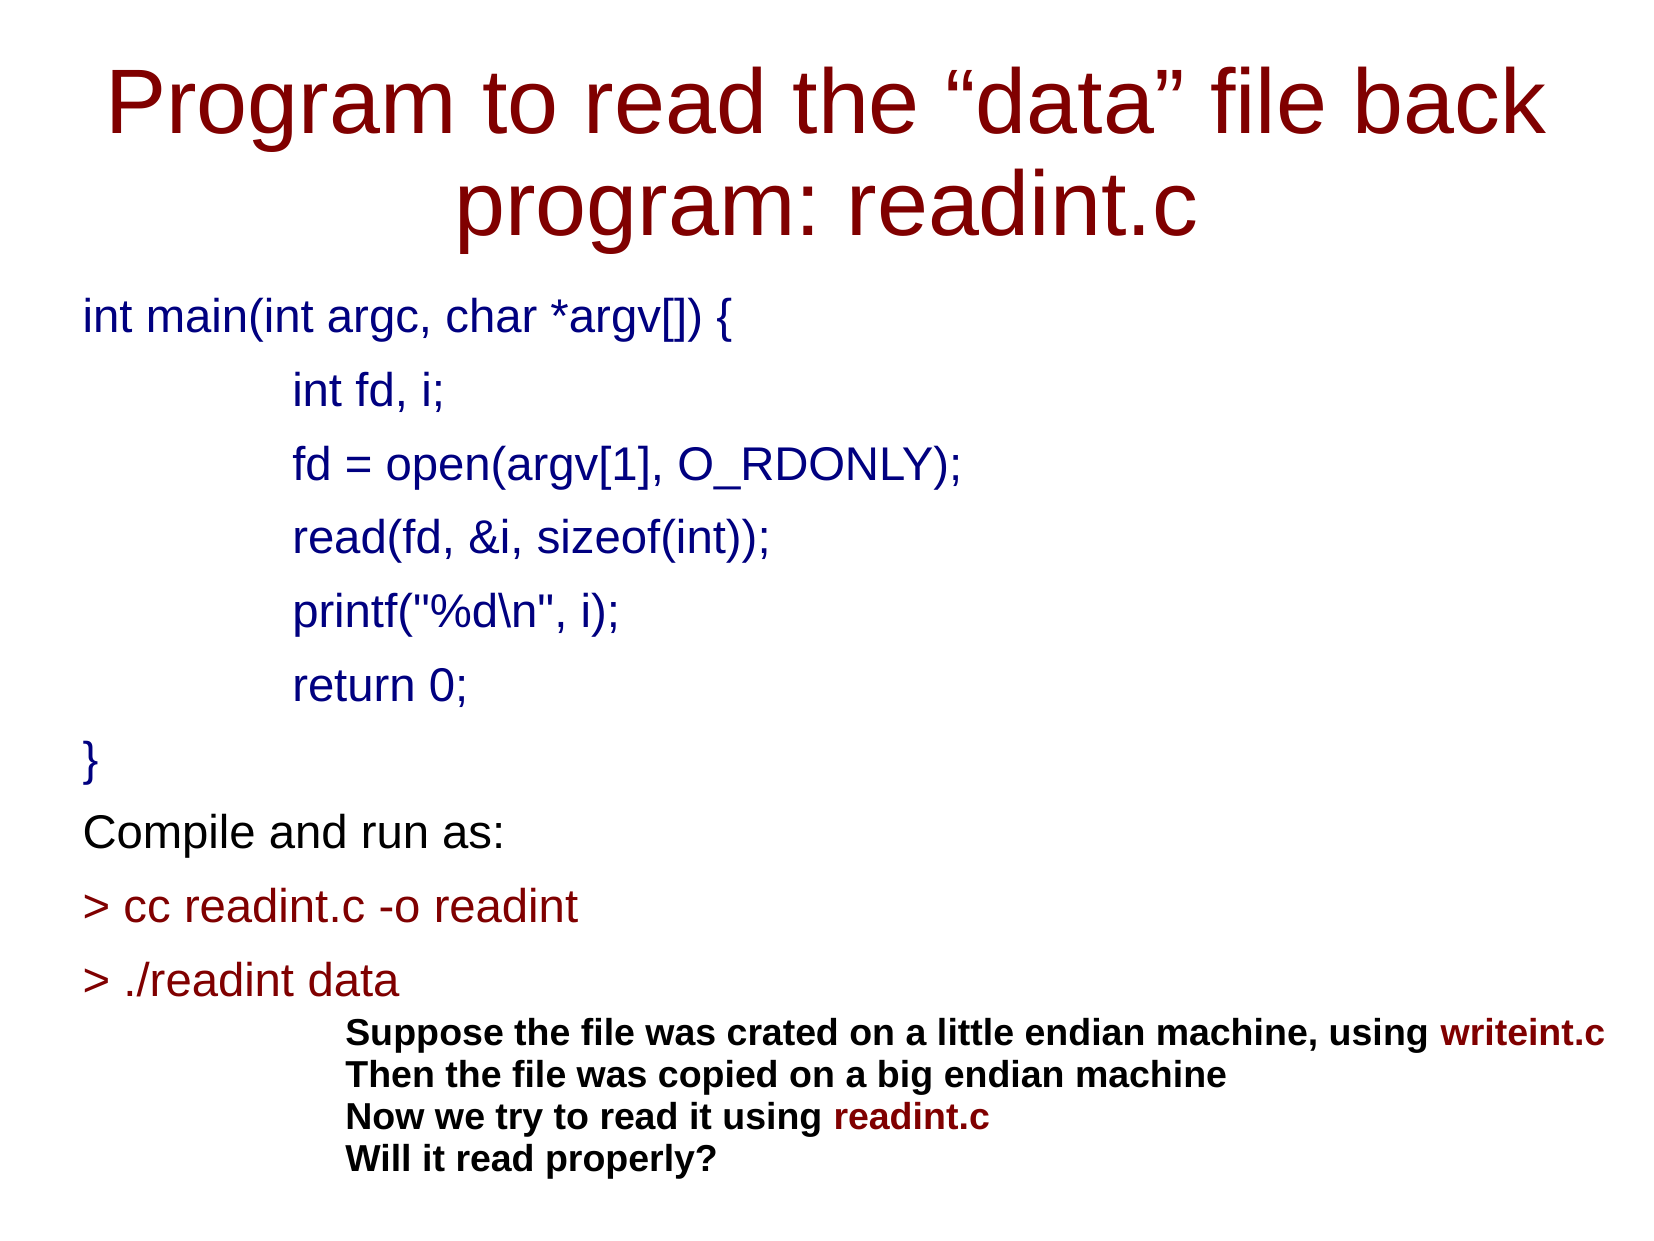

# Program to read the “data” file back program: readint.c
int main(int argc, char *argv[]) {
int fd, i;
fd = open(argv[1], O_RDONLY);
read(fd, &i, sizeof(int));
printf("%d\n", i);
return 0;
}
Compile and run as:
> cc readint.c -o readint
> ./readint data
Suppose the file was crated on a little endian machine, using writeint.c
Then the file was copied on a big endian machine
Now we try to read it using readint.c
Will it read properly?